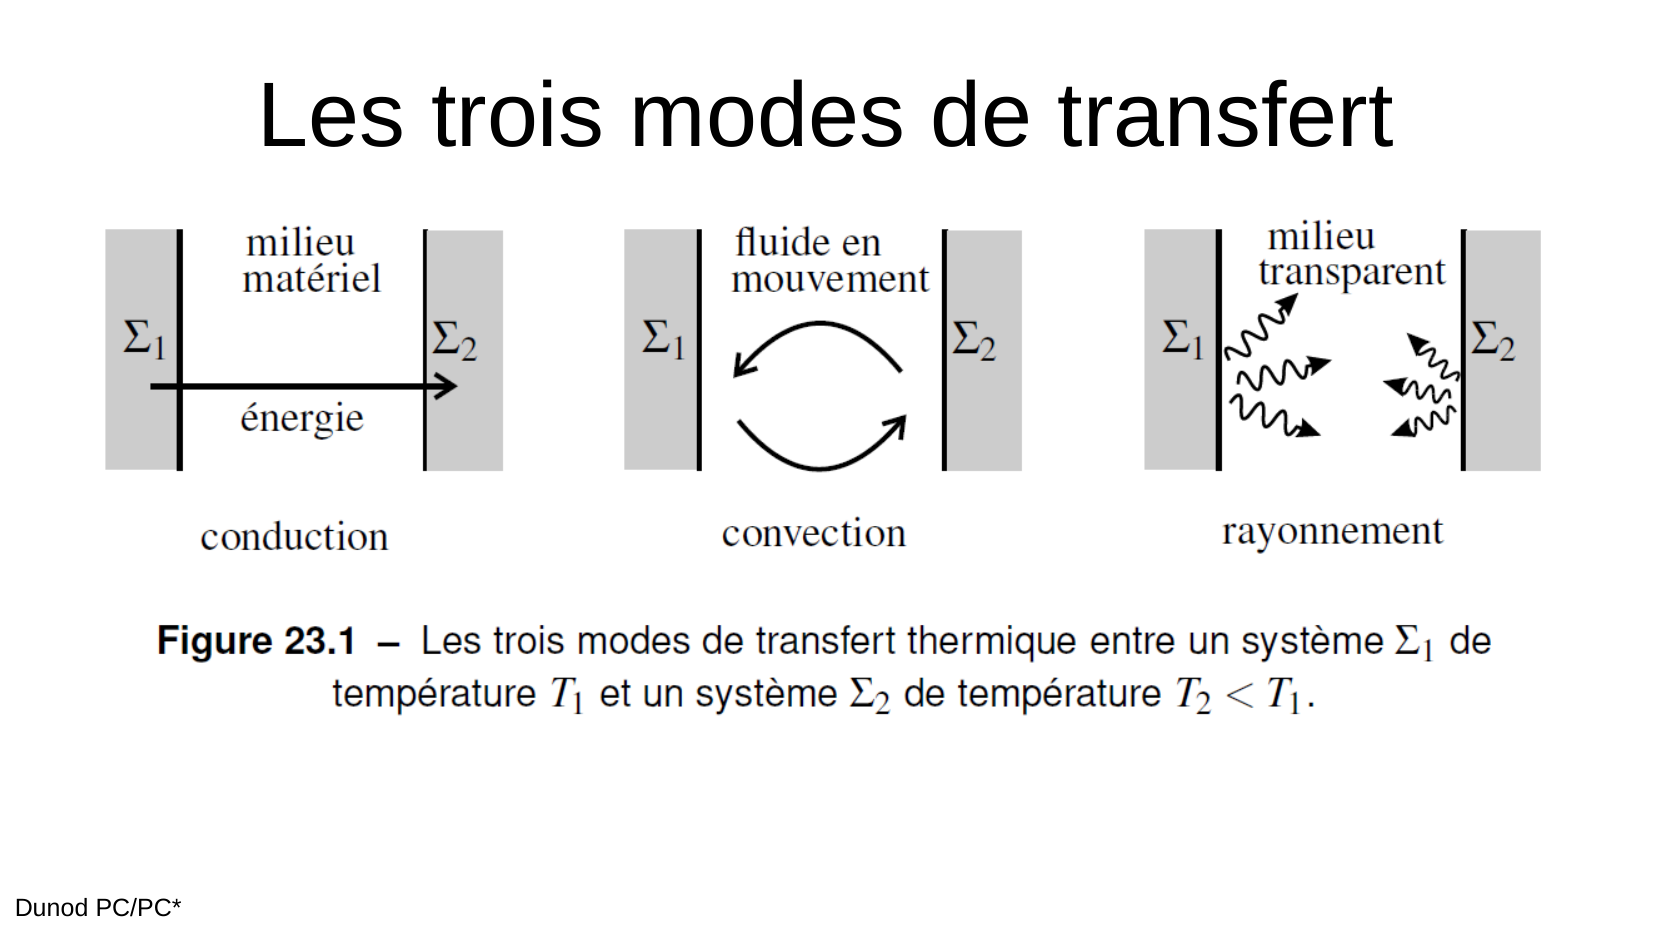

# Les trois modes de transfert
Dunod PC/PC*